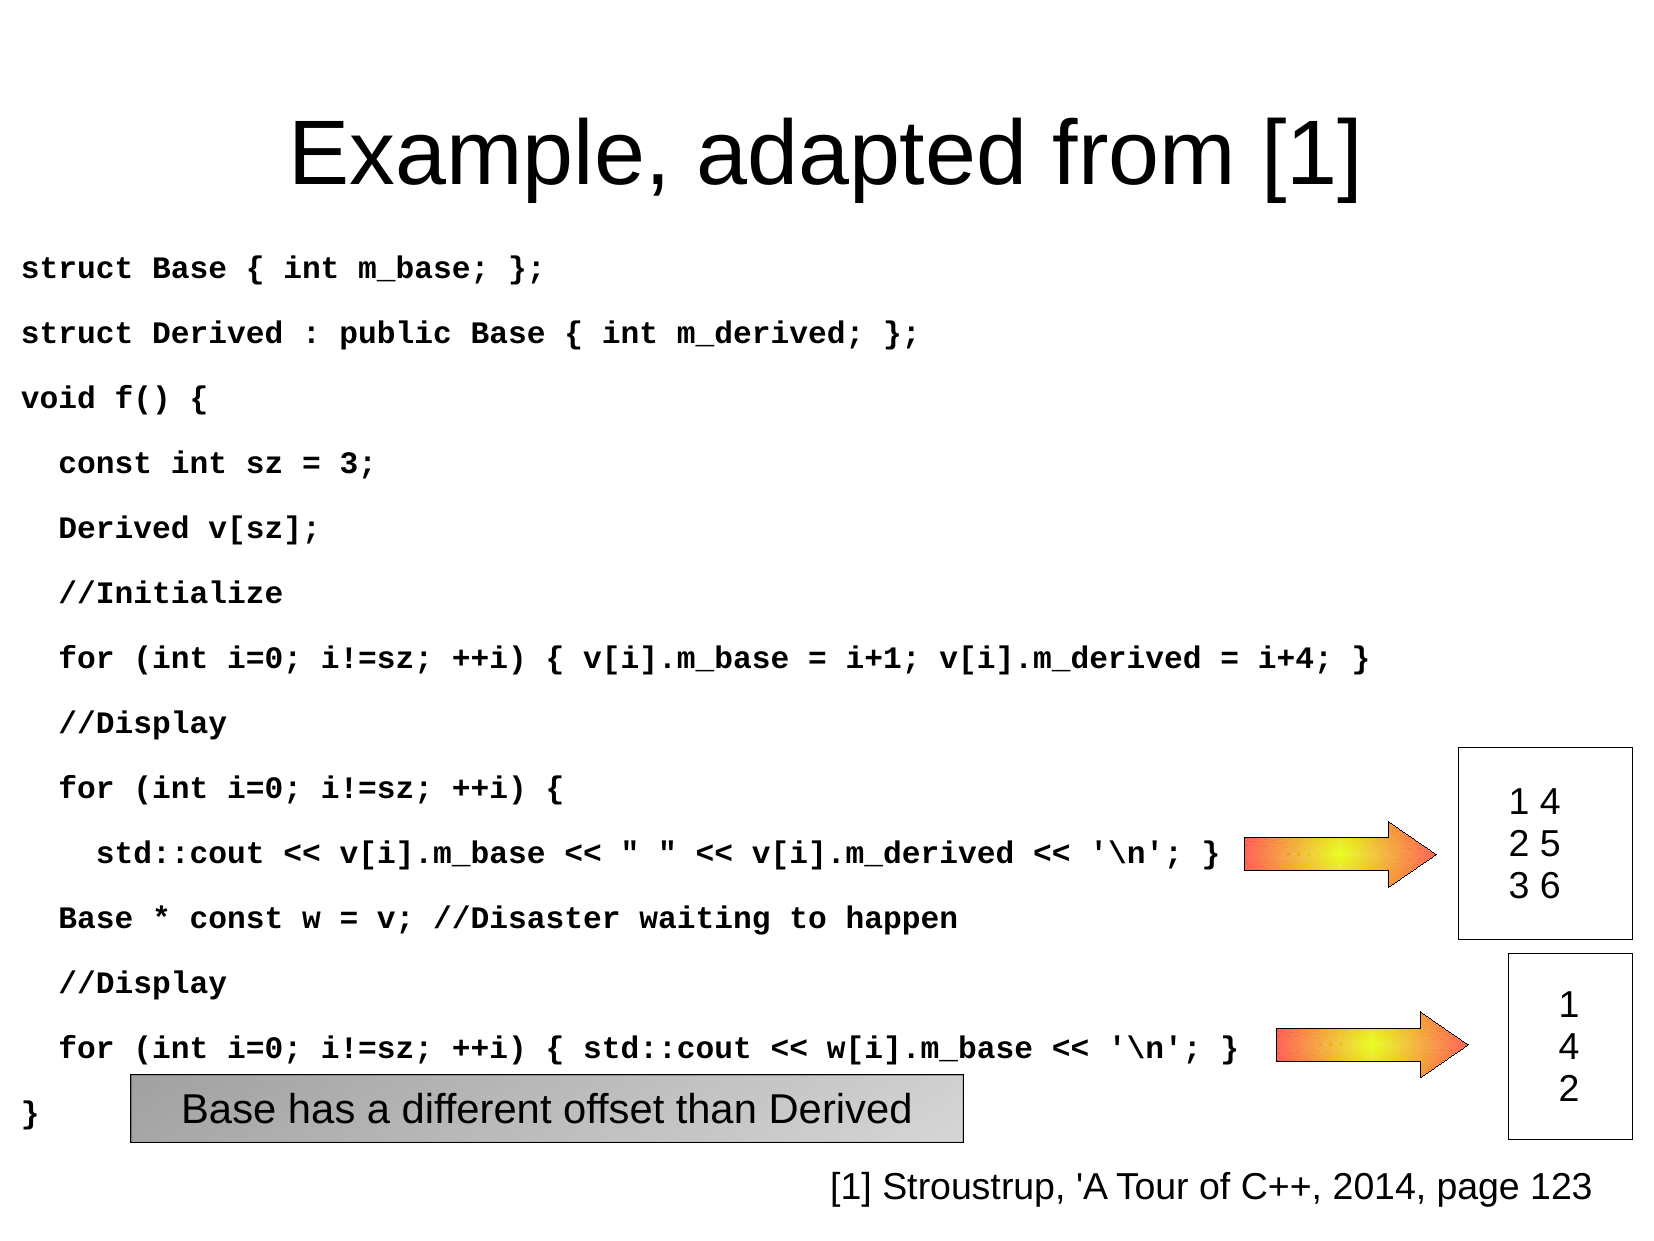

# Example, adapted from [1]
struct Base { int m_base; };
struct Derived : public Base { int m_derived; };
void f() {
 const int sz = 3;
 Derived v[sz];
 //Initialize
 for (int i=0; i!=sz; ++i) { v[i].m_base = i+1; v[i].m_derived = i+4; }
 //Display
 for (int i=0; i!=sz; ++i) {
 std::cout << v[i].m_base << " " << v[i].m_derived << '\n'; }
 Base * const w = v; //Disaster waiting to happen
 //Display
 for (int i=0; i!=sz; ++i) { std::cout << w[i].m_base << '\n'; }
}
1 4
2 5
3 6
1
4
2
Base has a different offset than Derived
[1] Stroustrup, 'A Tour of C++, 2014, page 123